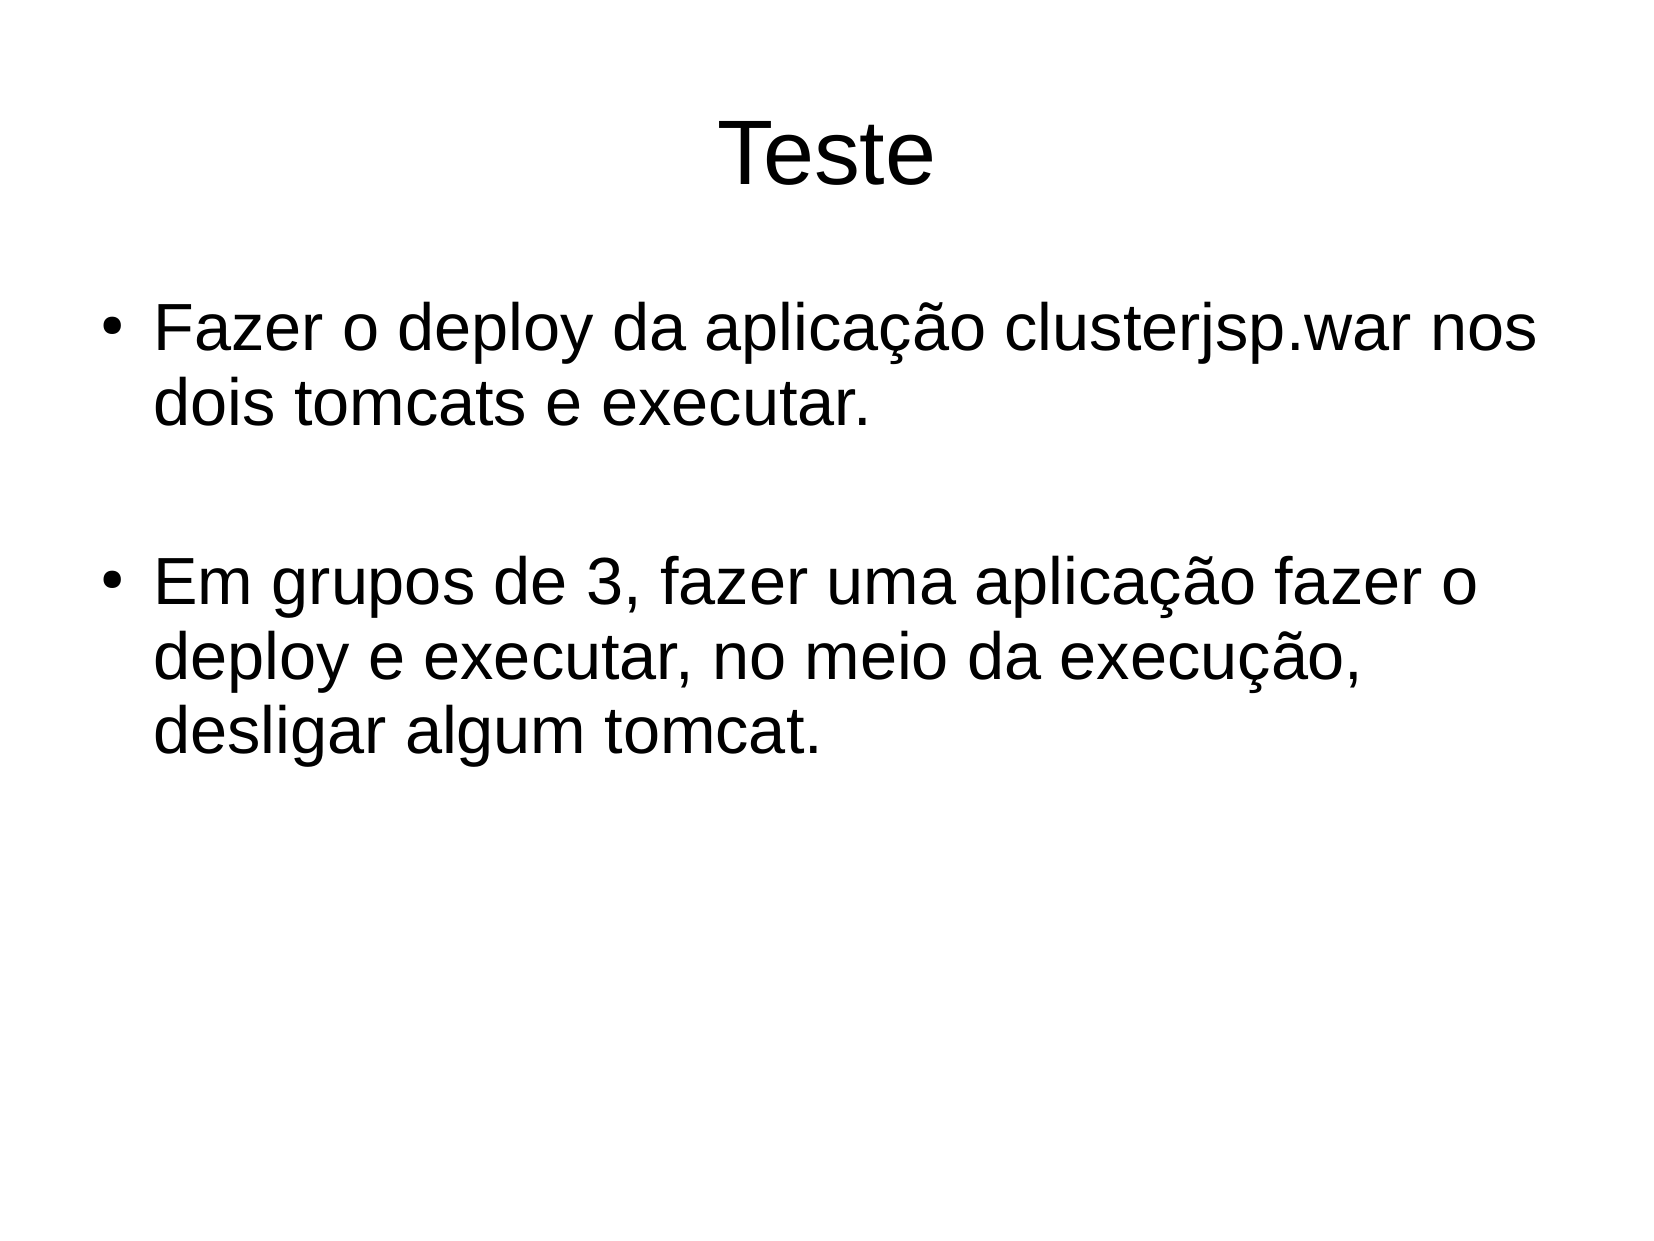

# Teste
Fazer o deploy da aplicação clusterjsp.war nos dois tomcats e executar.
Em grupos de 3, fazer uma aplicação fazer o deploy e executar, no meio da execução, desligar algum tomcat.